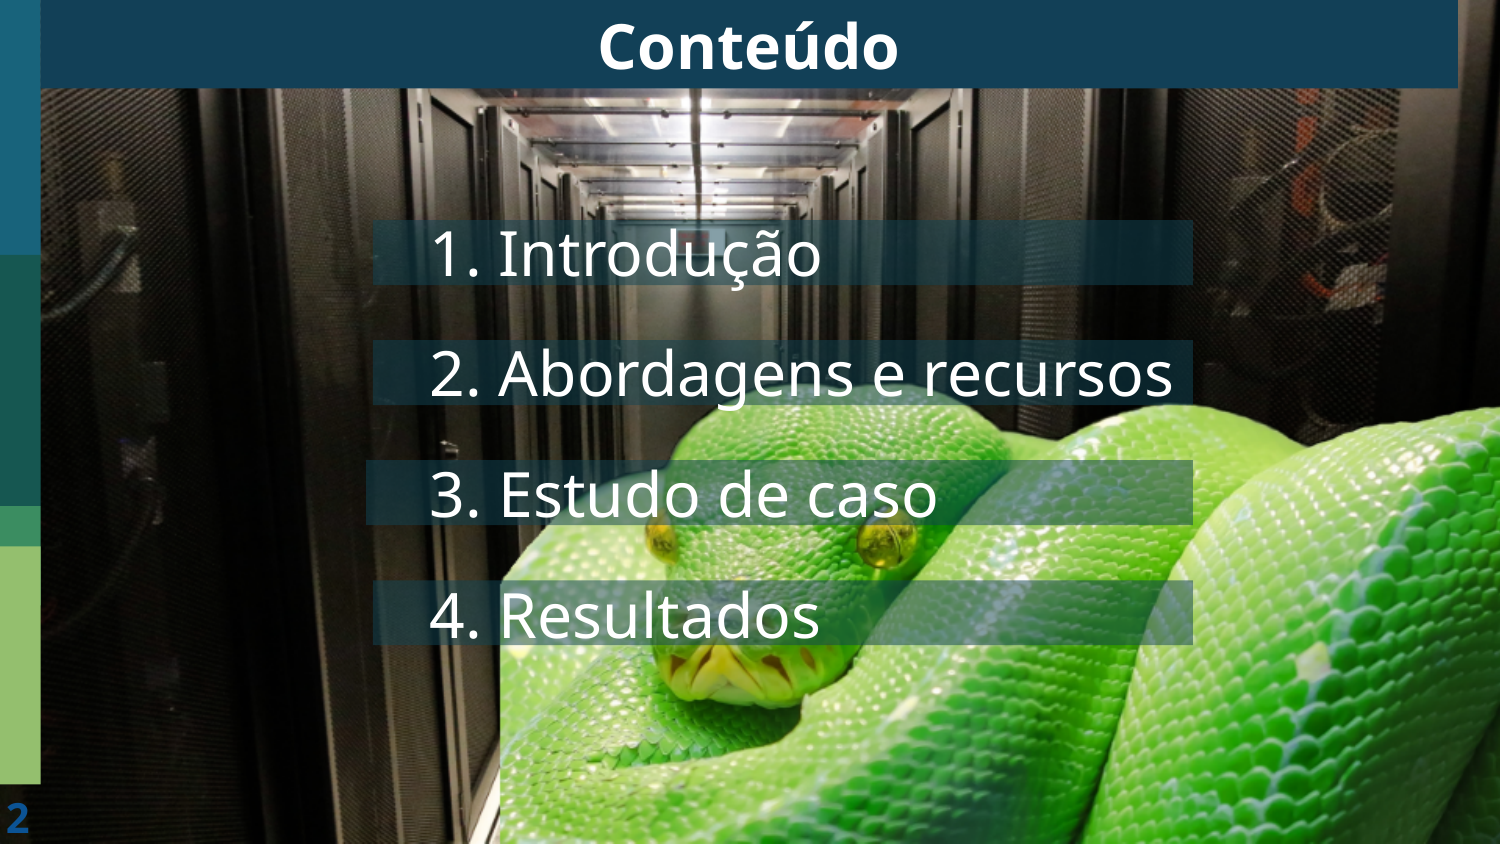

# Conteúdo
Introdução
Abordagens e recursos
Estudo de caso
Resultados